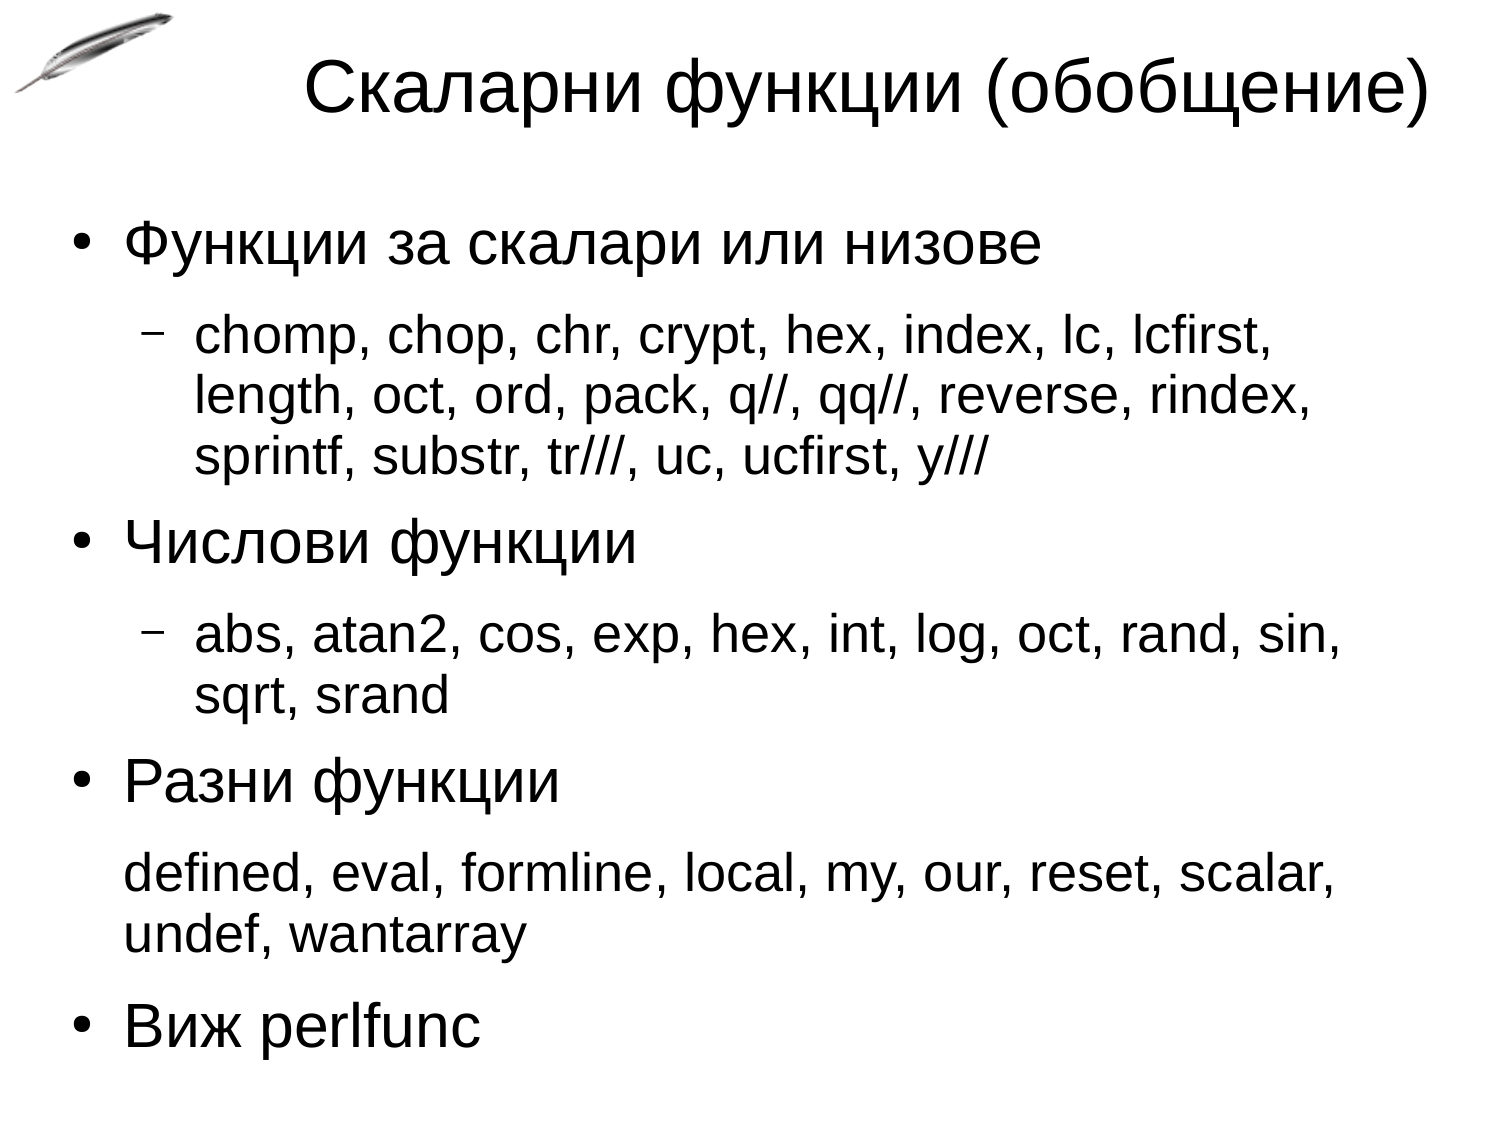

# Скаларни функции (обобщение)
Функции за скалари или низове
chomp, chop, chr, crypt, hex, index, lc, lcfirst, length, oct, ord, pack, q//, qq//, reverse, rindex, sprintf, substr, tr///, uc, ucfirst, y///
Числови функции
abs, atan2, cos, exp, hex, int, log, oct, rand, sin, sqrt, srand
Разни функции
defined, eval, formline, local, my, our, reset, scalar, undef, wantarray
Виж perlfunc